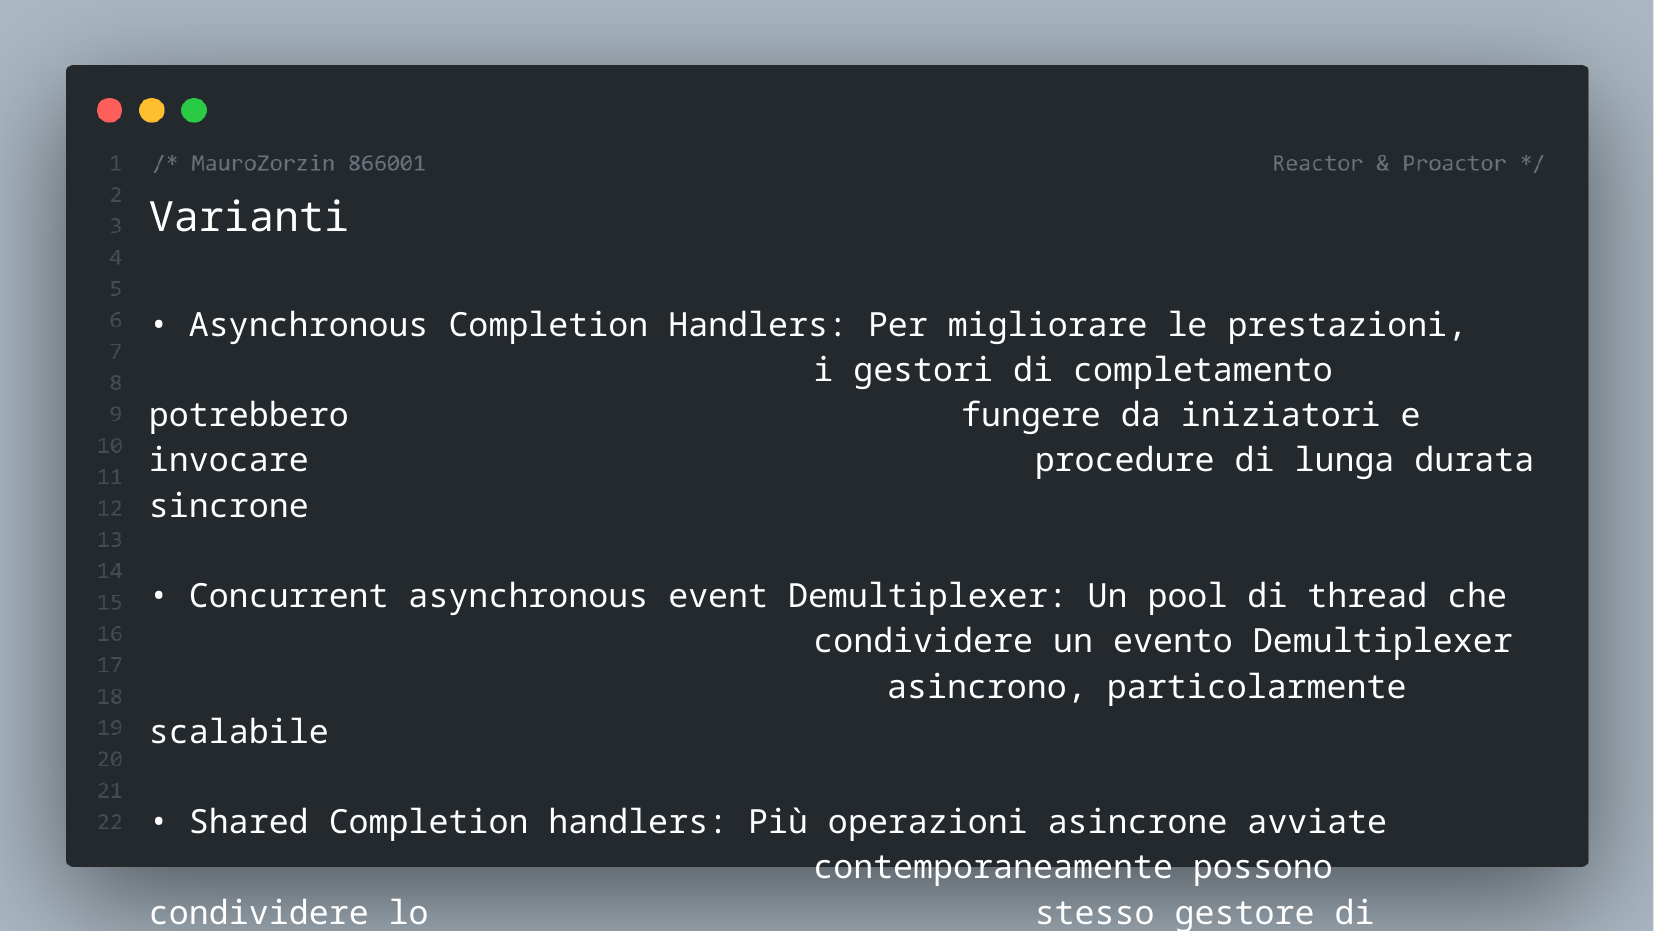

# Varianti
• Asynchronous Completion Handlers: Per migliorare le prestazioni,
									i gestori di completamento potrebbero 									fungere da iniziatori e invocare 										procedure di lunga durata sincrone
• Concurrent asynchronous event Demultiplexer: Un pool di thread che
									condividere un evento Demultiplexer 										asincrono, particolarmente scalabile
• Shared Completion handlers: Più operazioni asincrone avviate 										contemporaneamente possono condividere lo 								stesso gestore di completamento concreto
• Asynchronous operation Processor emulation: Nel sistema operativo
								piattaforme che non esportano 											operazioni asincrone nelle applicazioni.